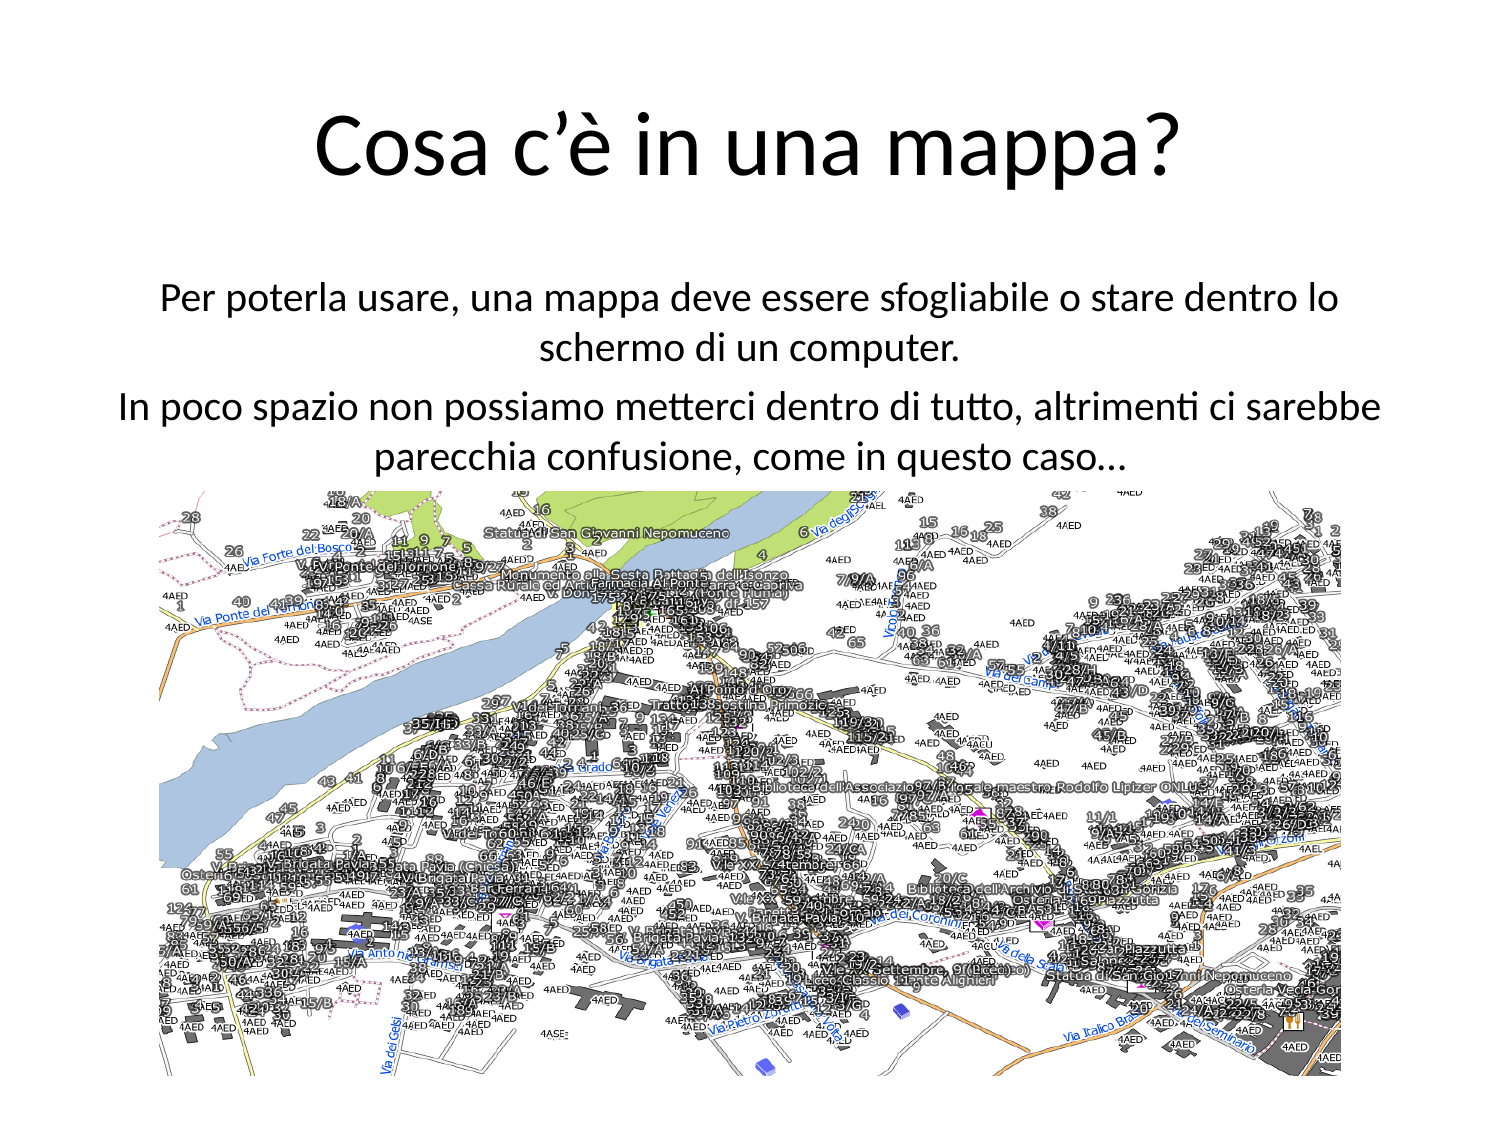

# Cosa c’è in una mappa?
Per poterla usare, una mappa deve essere sfogliabile o stare dentro lo schermo di un computer.
In poco spazio non possiamo metterci dentro di tutto, altrimenti ci sarebbe parecchia confusione, come in questo caso…